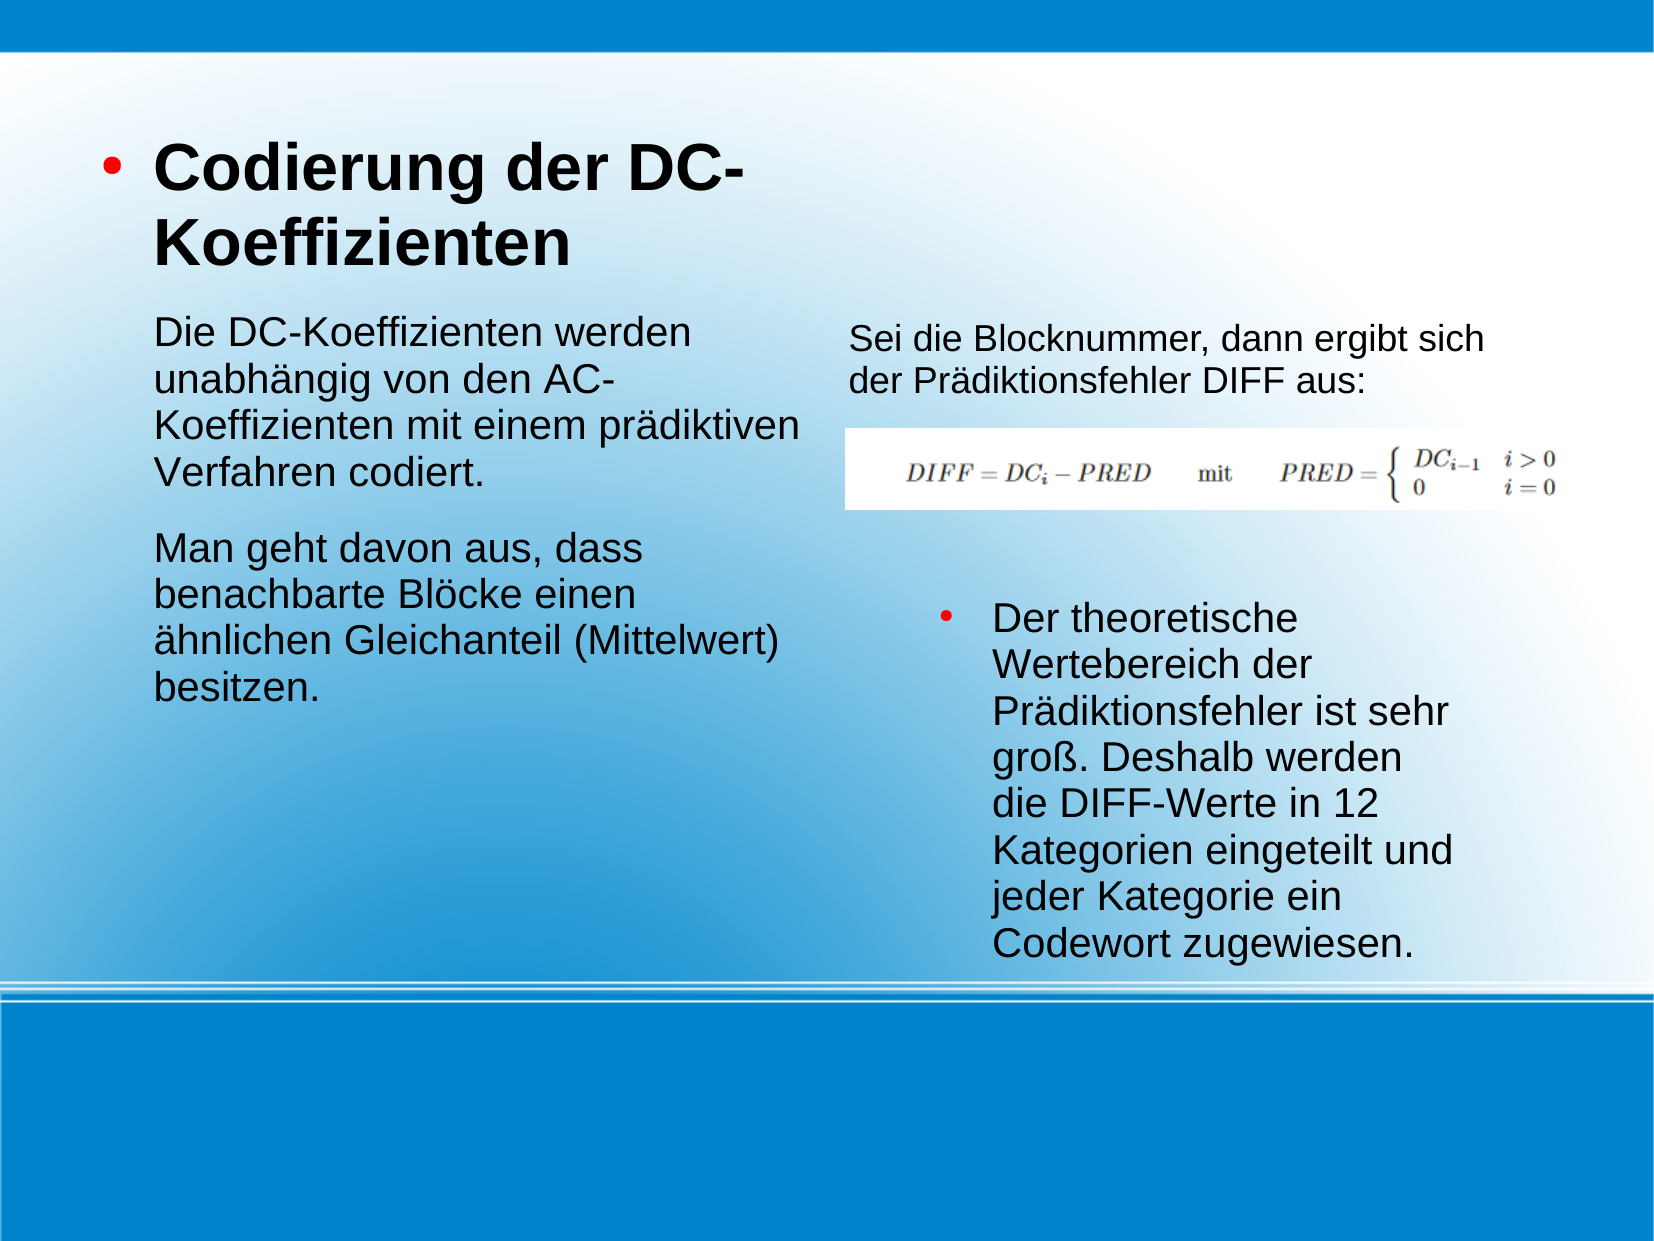

Codierung der DC-Koeffizienten
Die DC-Koeffizienten werden unabhängig von den AC- Koeffizienten mit einem prädiktiven Verfahren codiert.
Man geht davon aus, dass benachbarte Blöcke einen ähnlichen Gleichanteil (Mittelwert) besitzen.
Sei die Blocknummer, dann ergibt sich der Prädiktionsfehler DIFF aus:
Der theoretische Wertebereich der Prädiktionsfehler ist sehr groß. Deshalb werden die DIFF-Werte in 12 Kategorien eingeteilt und jeder Kategorie ein Codewort zugewiesen.
#